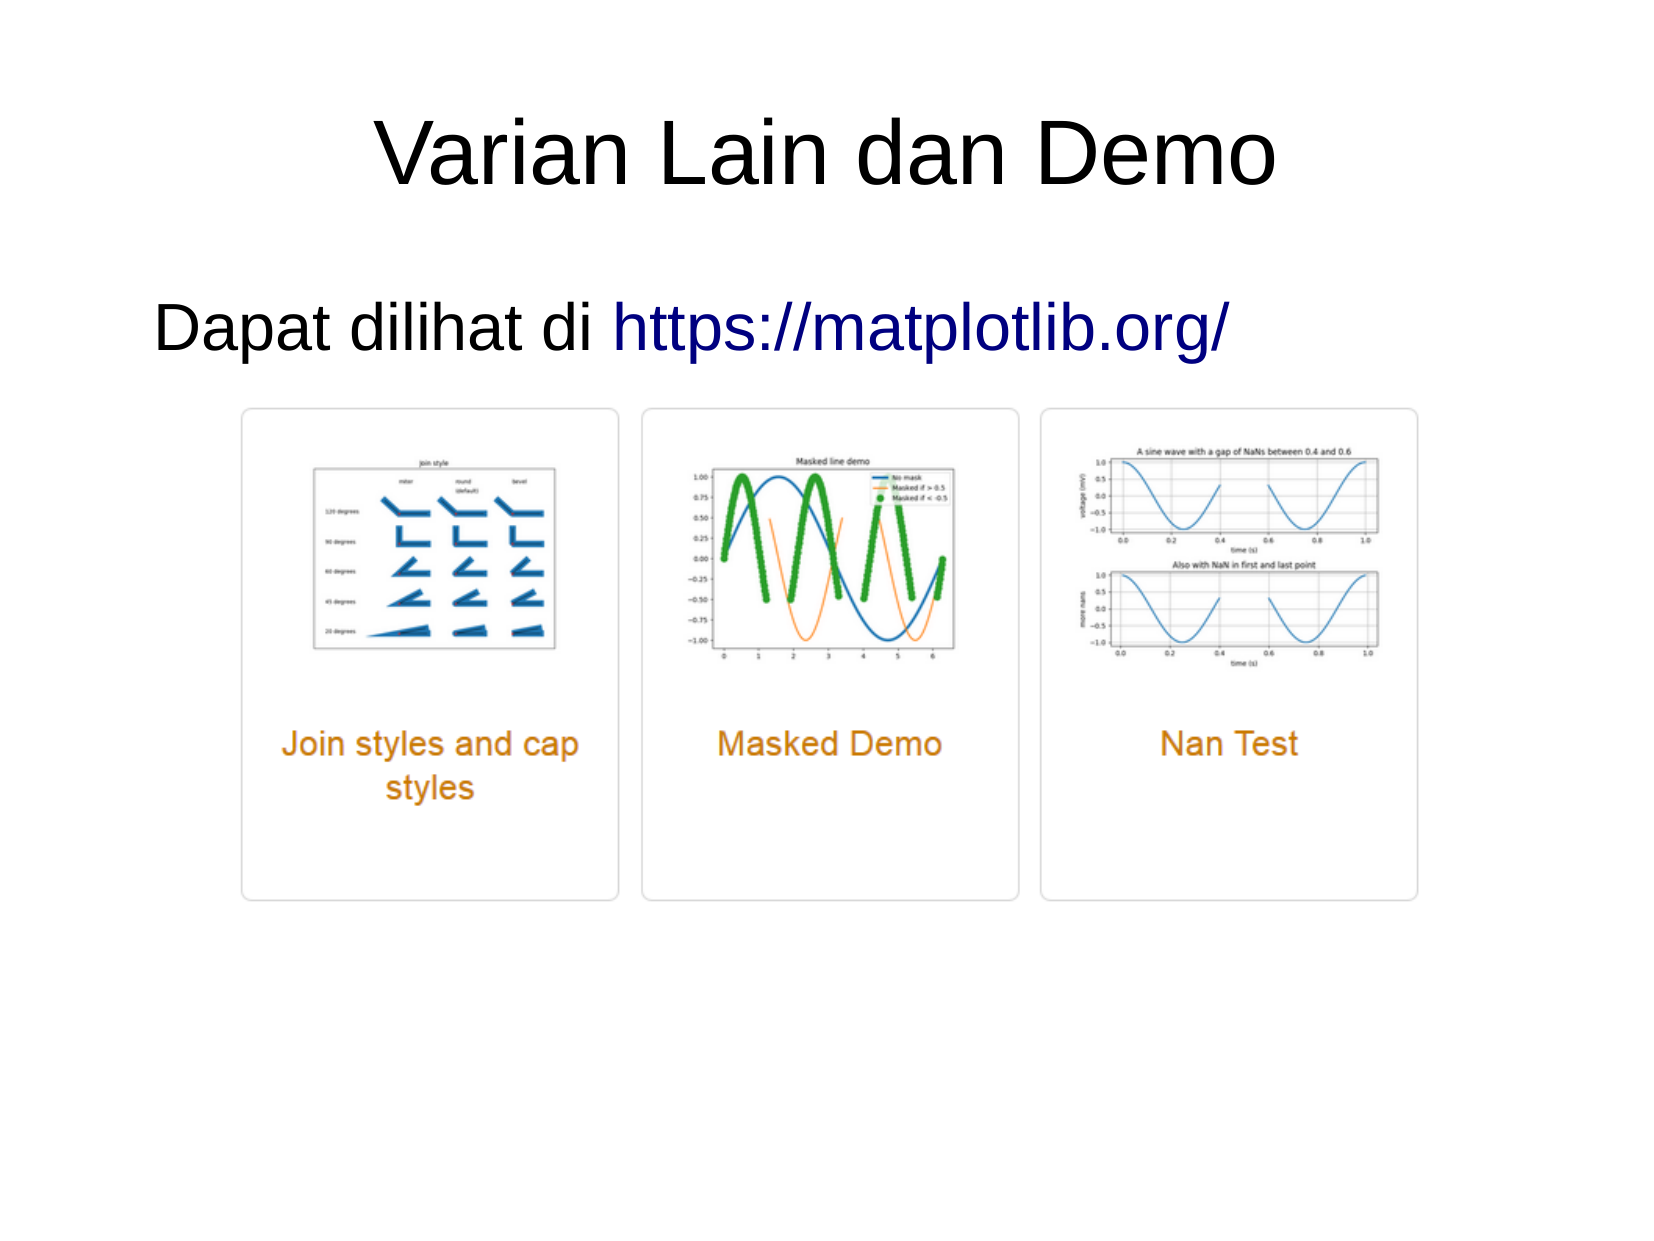

# Varian Lain dan Demo
Dapat dilihat di https://matplotlib.org/